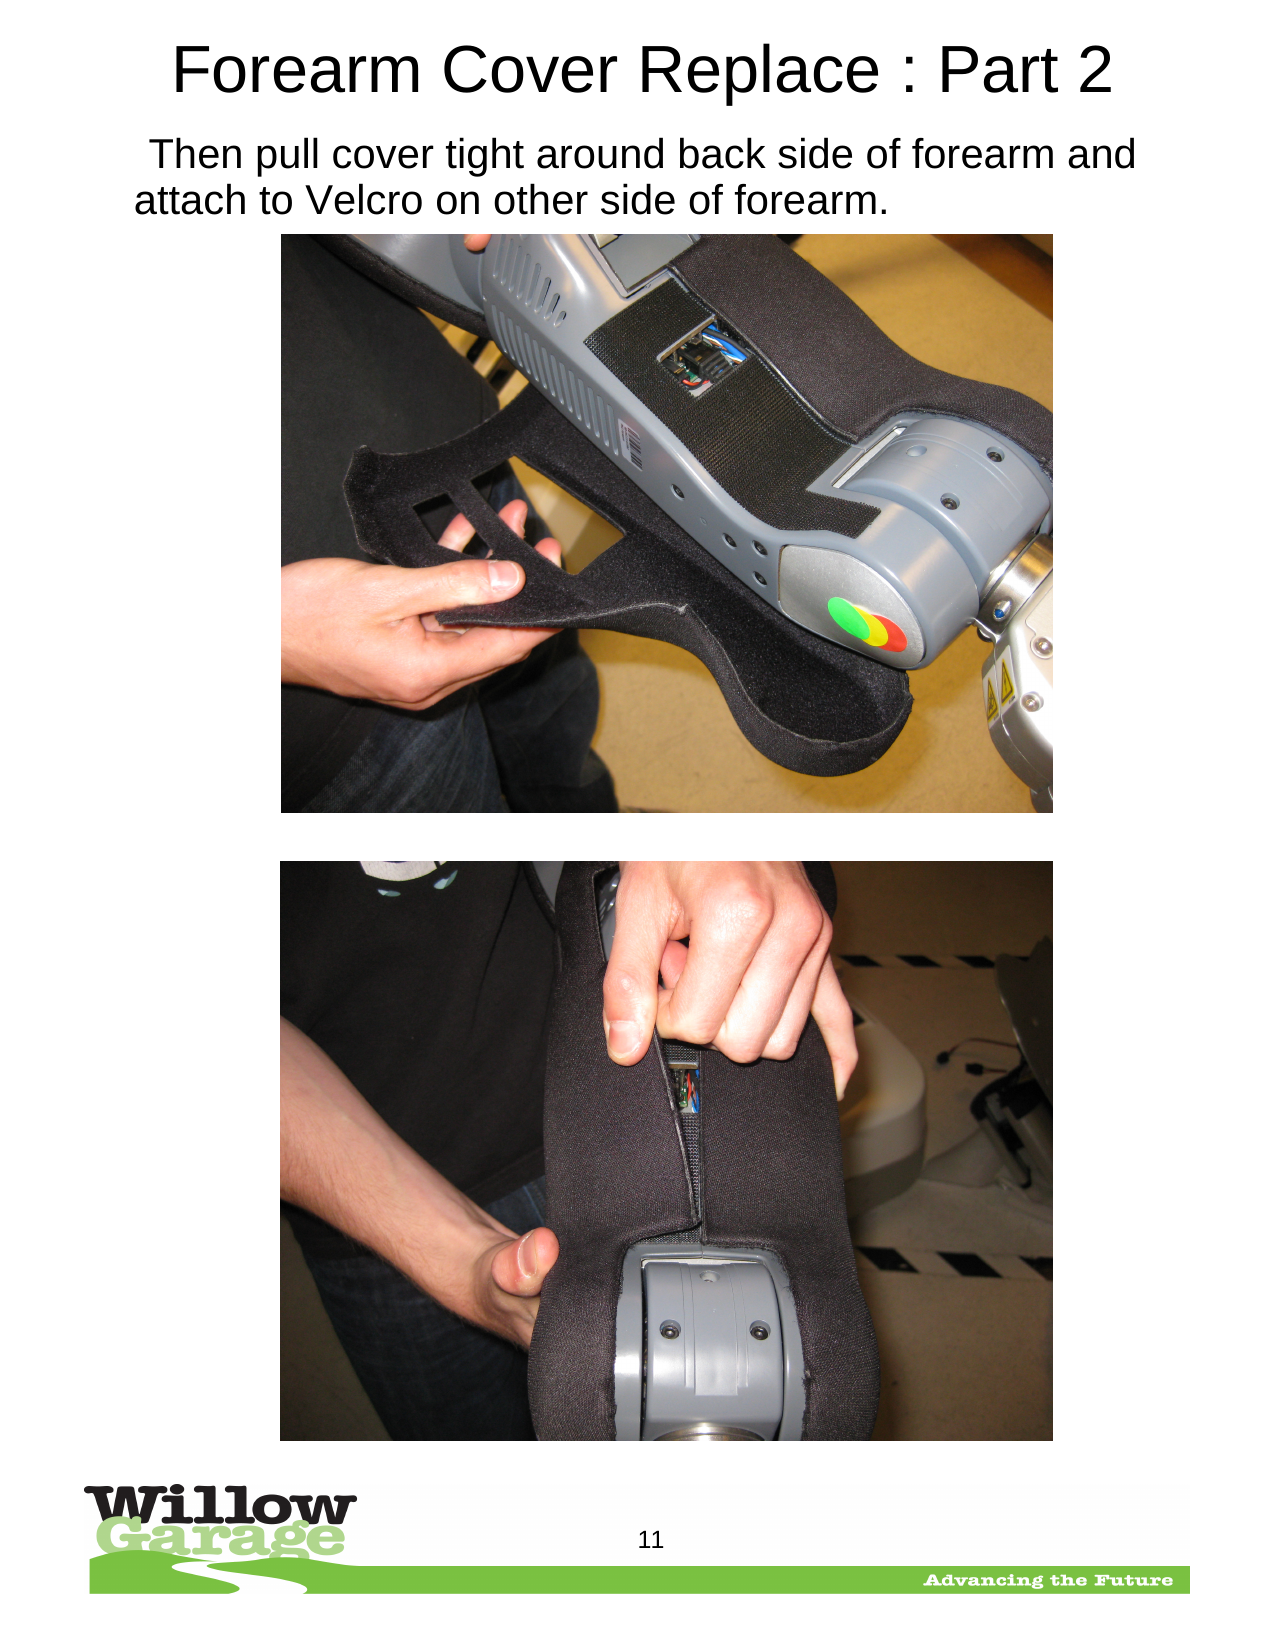

# Forearm Cover Replace : Part 2
Then pull cover tight around back side of forearm and attach to Velcro on other side of forearm.
11